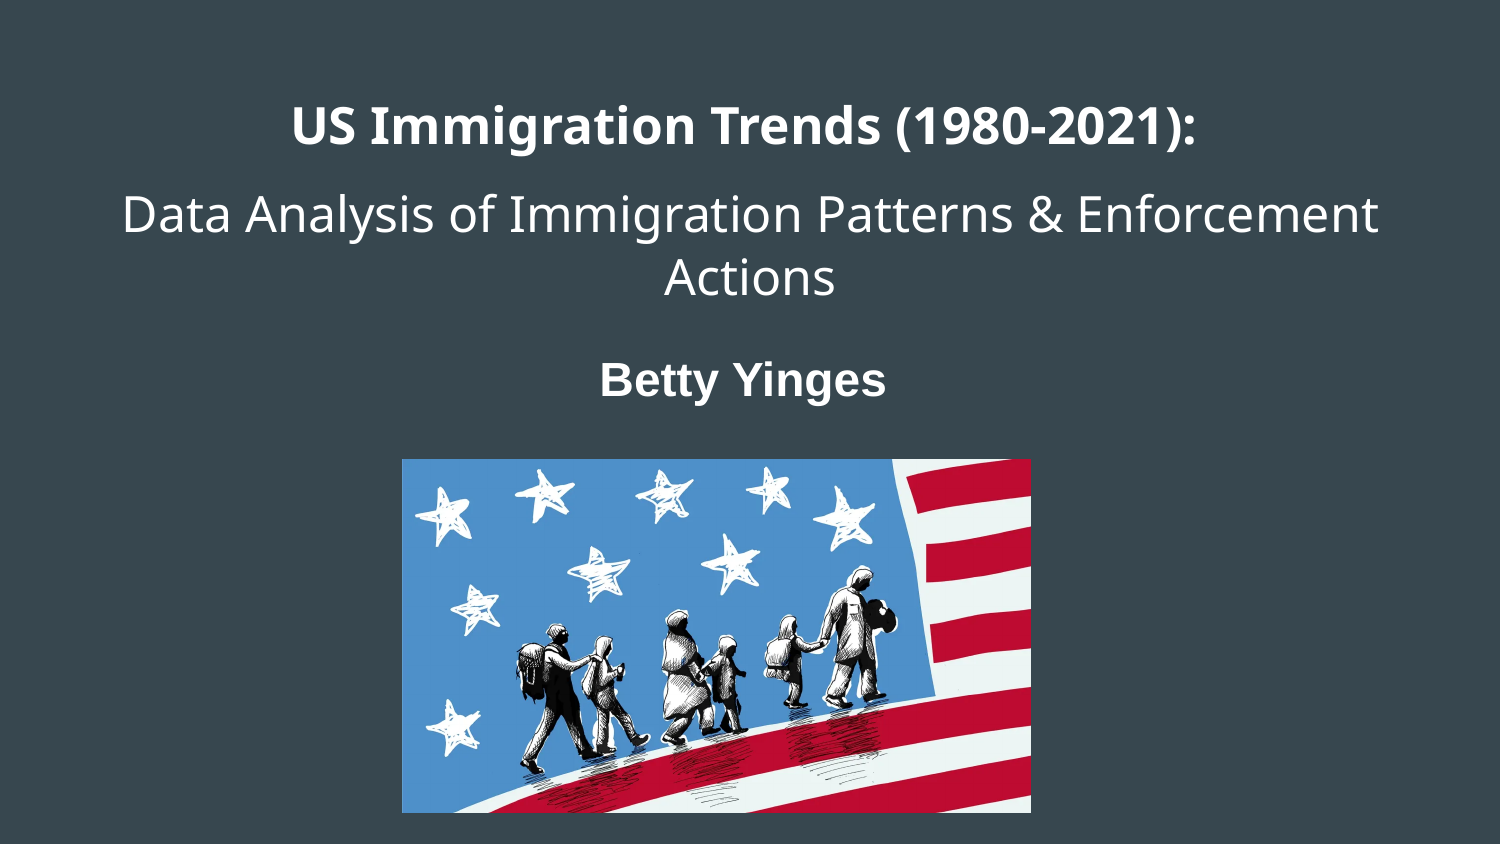

# US Immigration Trends (1980-2021):
Data Analysis of Immigration Patterns & Enforcement Actions
Betty Yinges